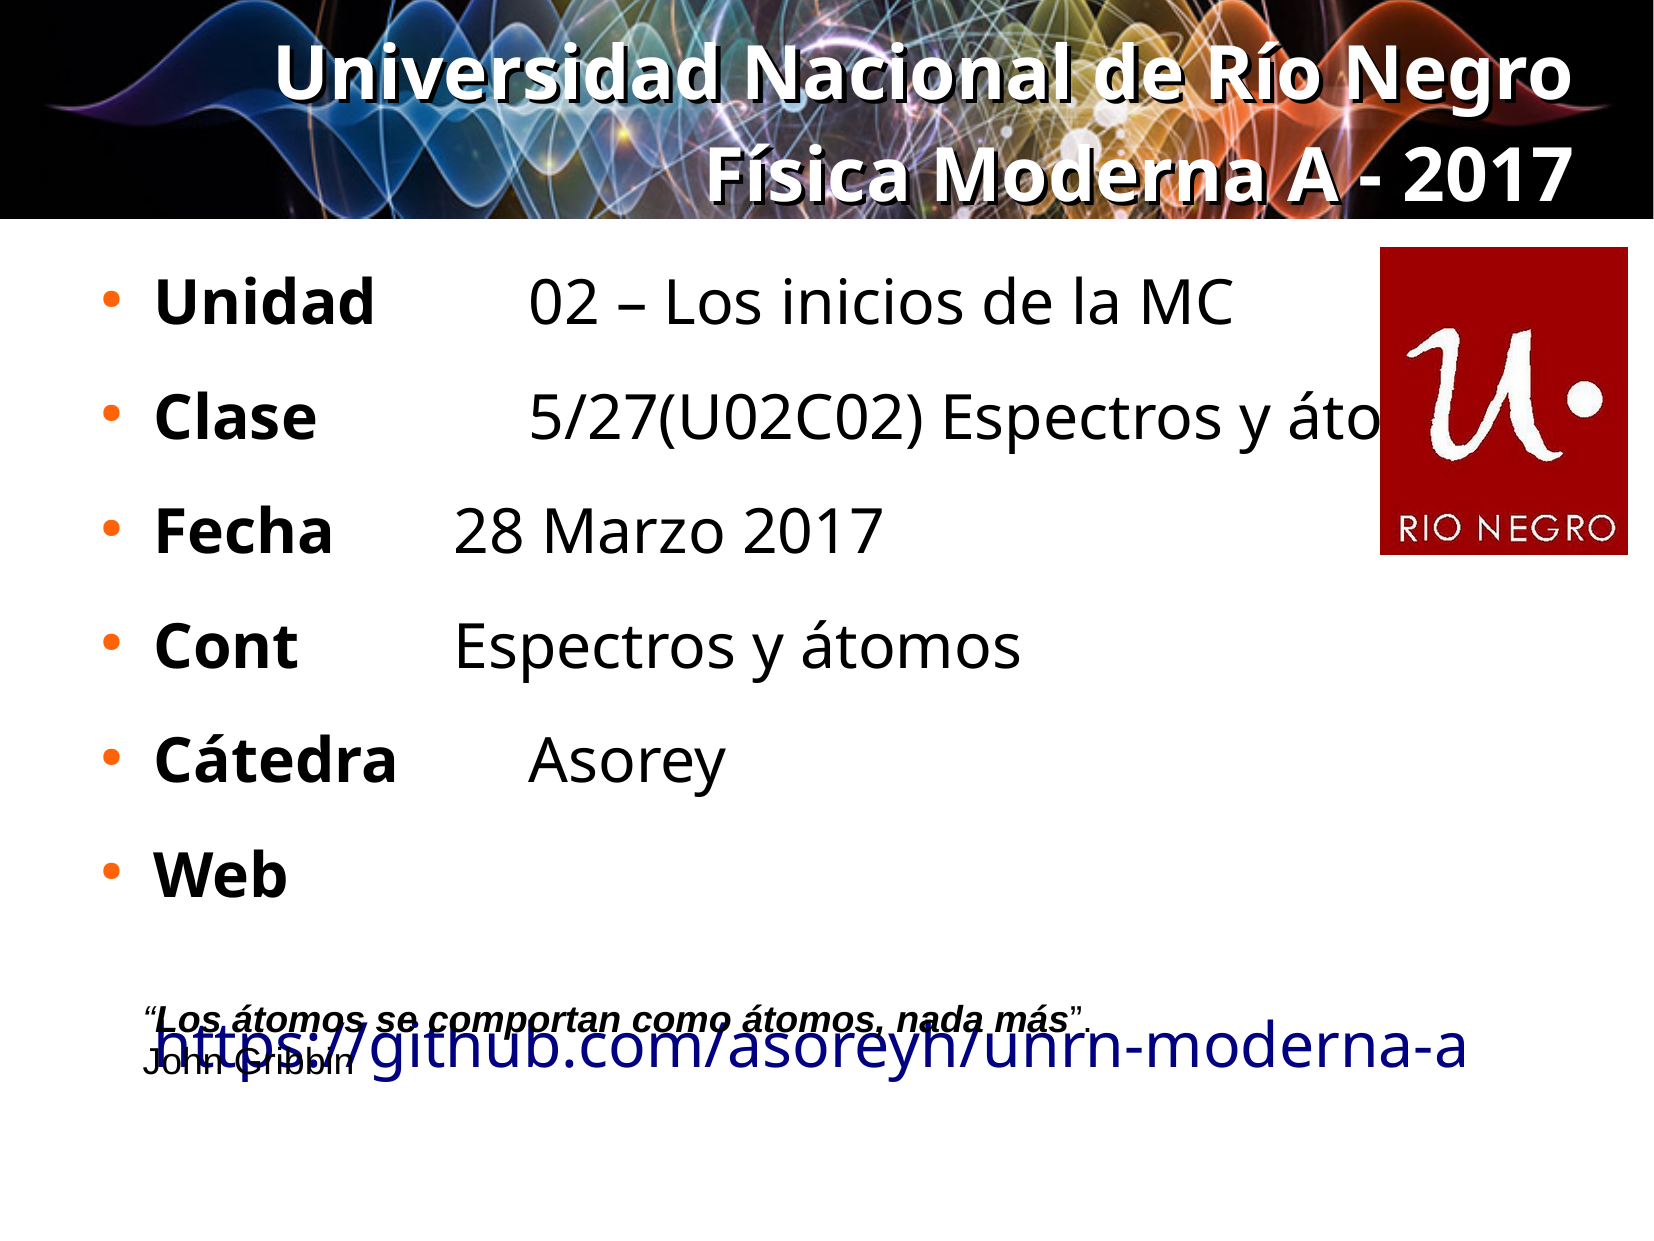

# Universidad Nacional de Río Negro Física Moderna A - 2017
Unidad 		02 – Los inicios de la MC
Clase			5/27(U02C02) Espectros y átomos
Fecha		28 Marzo 2017
Cont			Espectros y átomos
Cátedra		Asorey
Web
		https://github.com/asoreyh/unrn-moderna-a
“Los átomos se comportan como átomos, nada más”.
John Gribbin